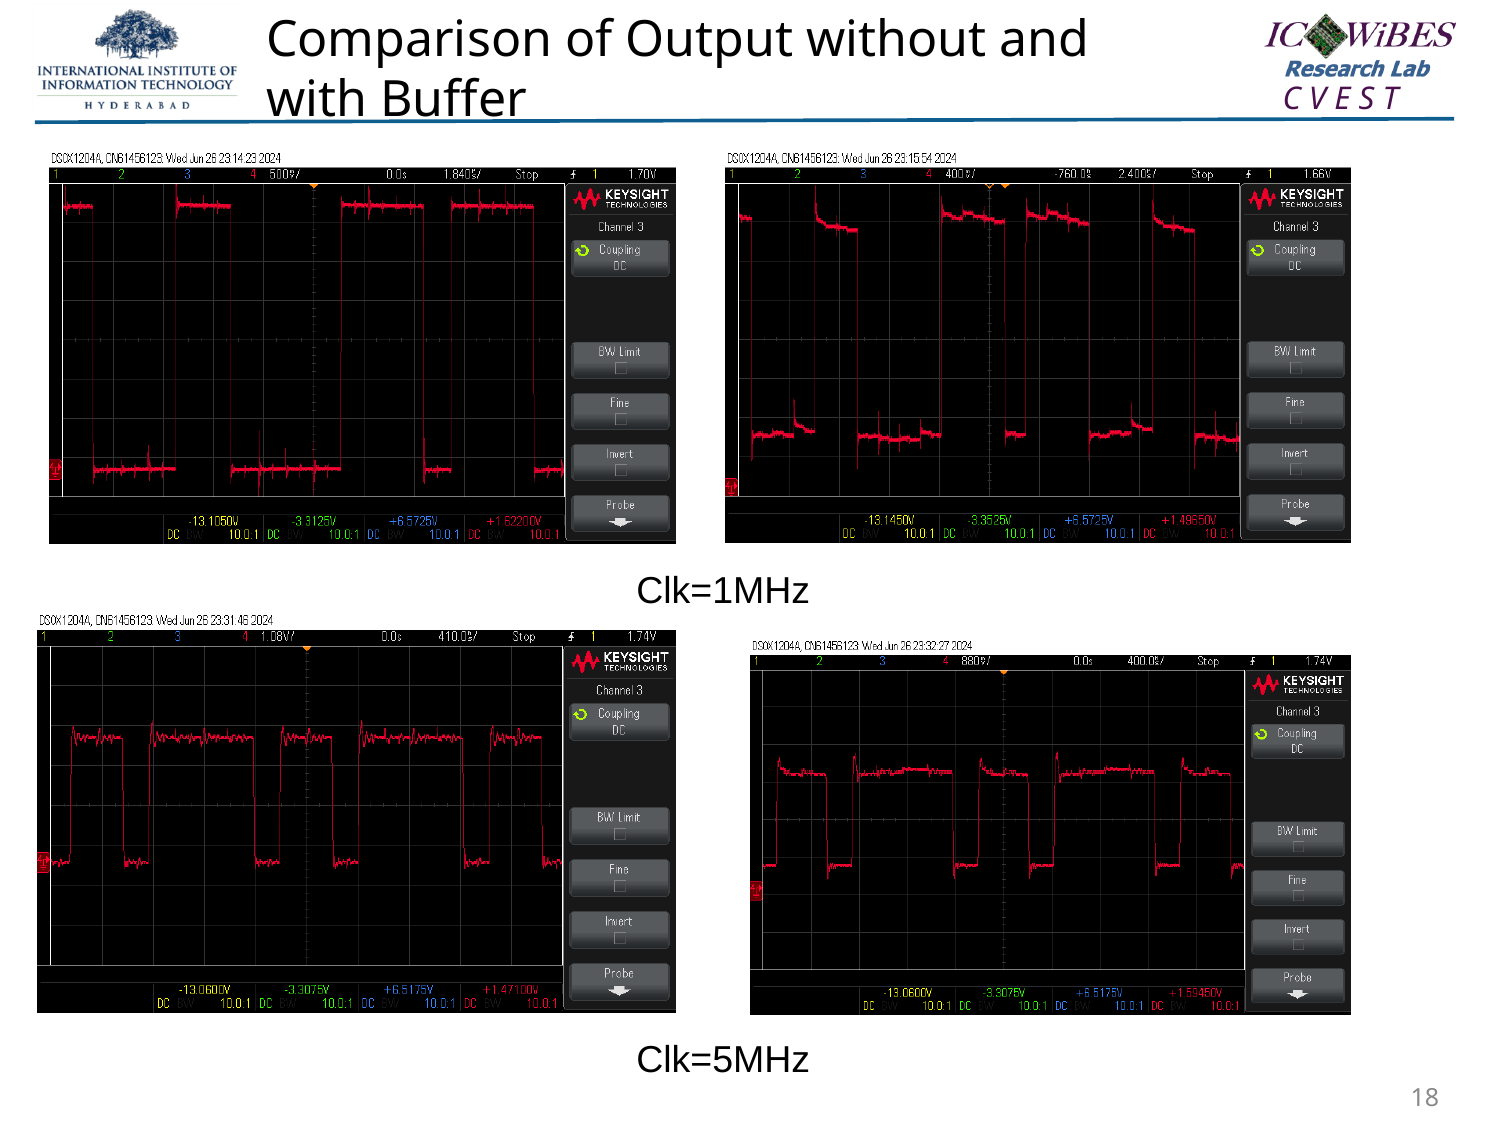

# Comparison of Output without and with Buffer
Clk=1MHz
Clk=5MHz